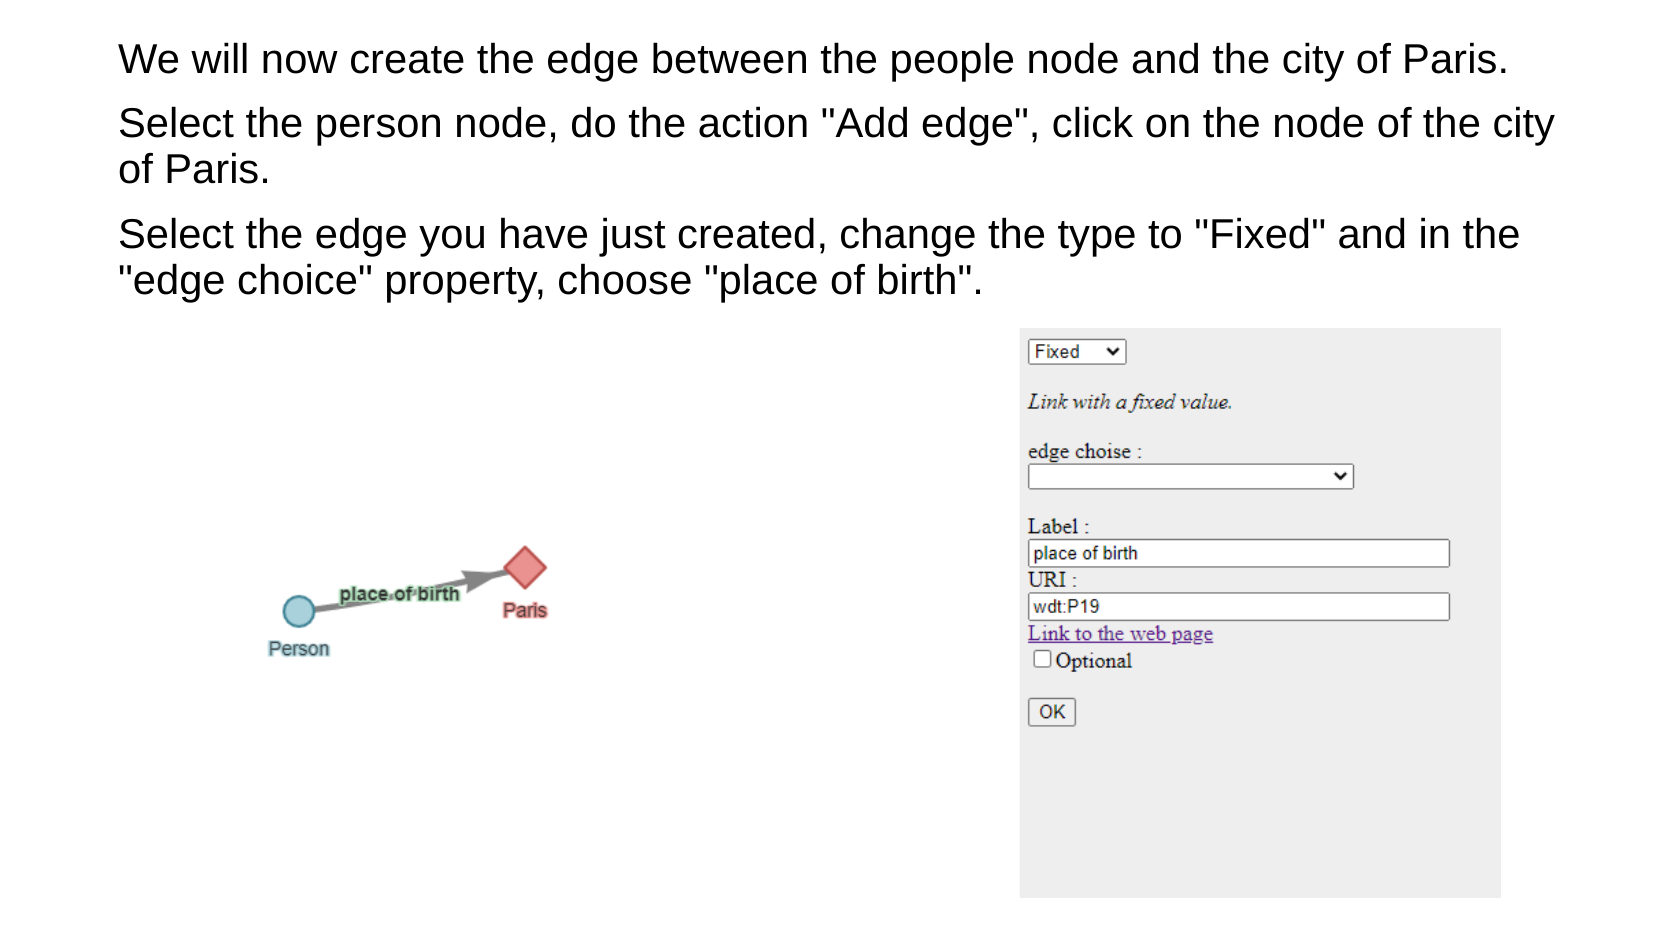

# We will now create the edge between the people node and the city of Paris.
Select the person node, do the action "Add edge", click on the node of the city of Paris.
Select the edge you have just created, change the type to "Fixed" and in the "edge choice" property, choose "place of birth".